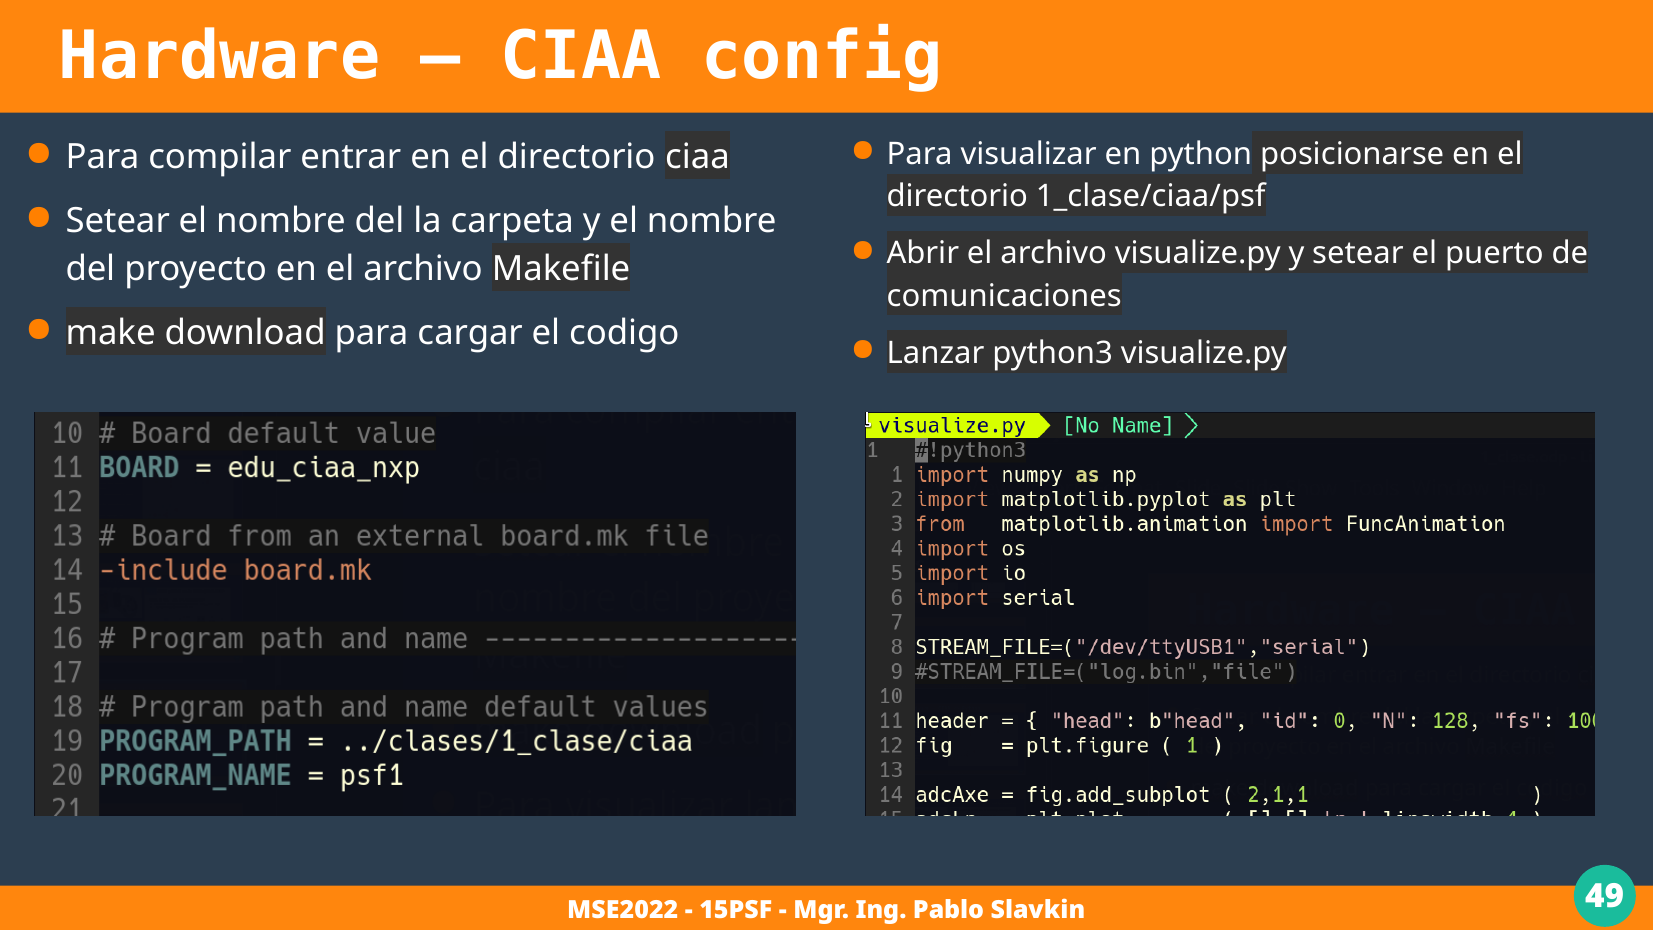

# Hardware – CIAA config
Para compilar entrar en el directorio ciaa
Setear el nombre del la carpeta y el nombre del proyecto en el archivo Makefile
make download para cargar el codigo
Para visualizar en python posicionarse en el directorio 1_clase/ciaa/psf
Abrir el archivo visualize.py y setear el puerto de comunicaciones
Lanzar python3 visualize.py
MSE2022 - 15PSF - Mgr. Ing. Pablo Slavkin